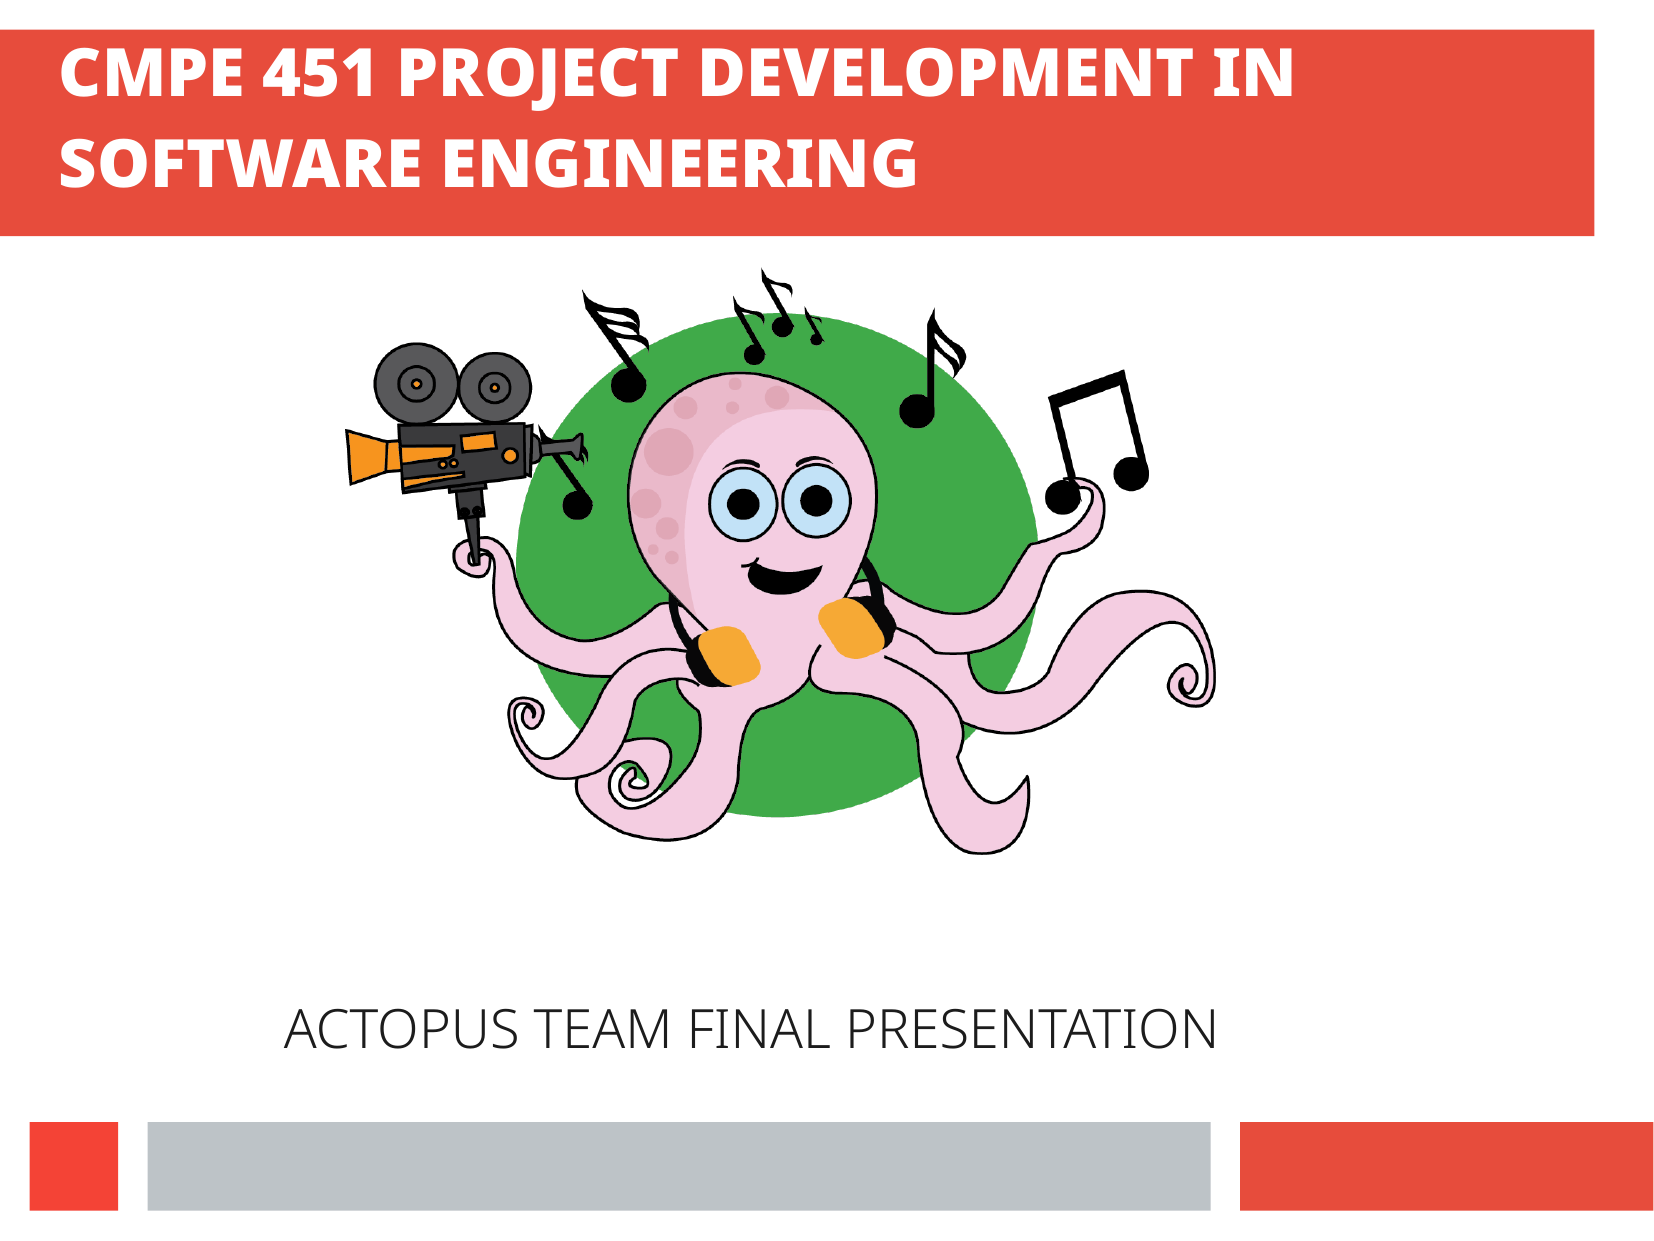

# CMPE 451 PROJECT DEVELOPMENT IN SOFTWARE ENGINEERING
			ACTOPUS TEAM FINAL PRESENTATION